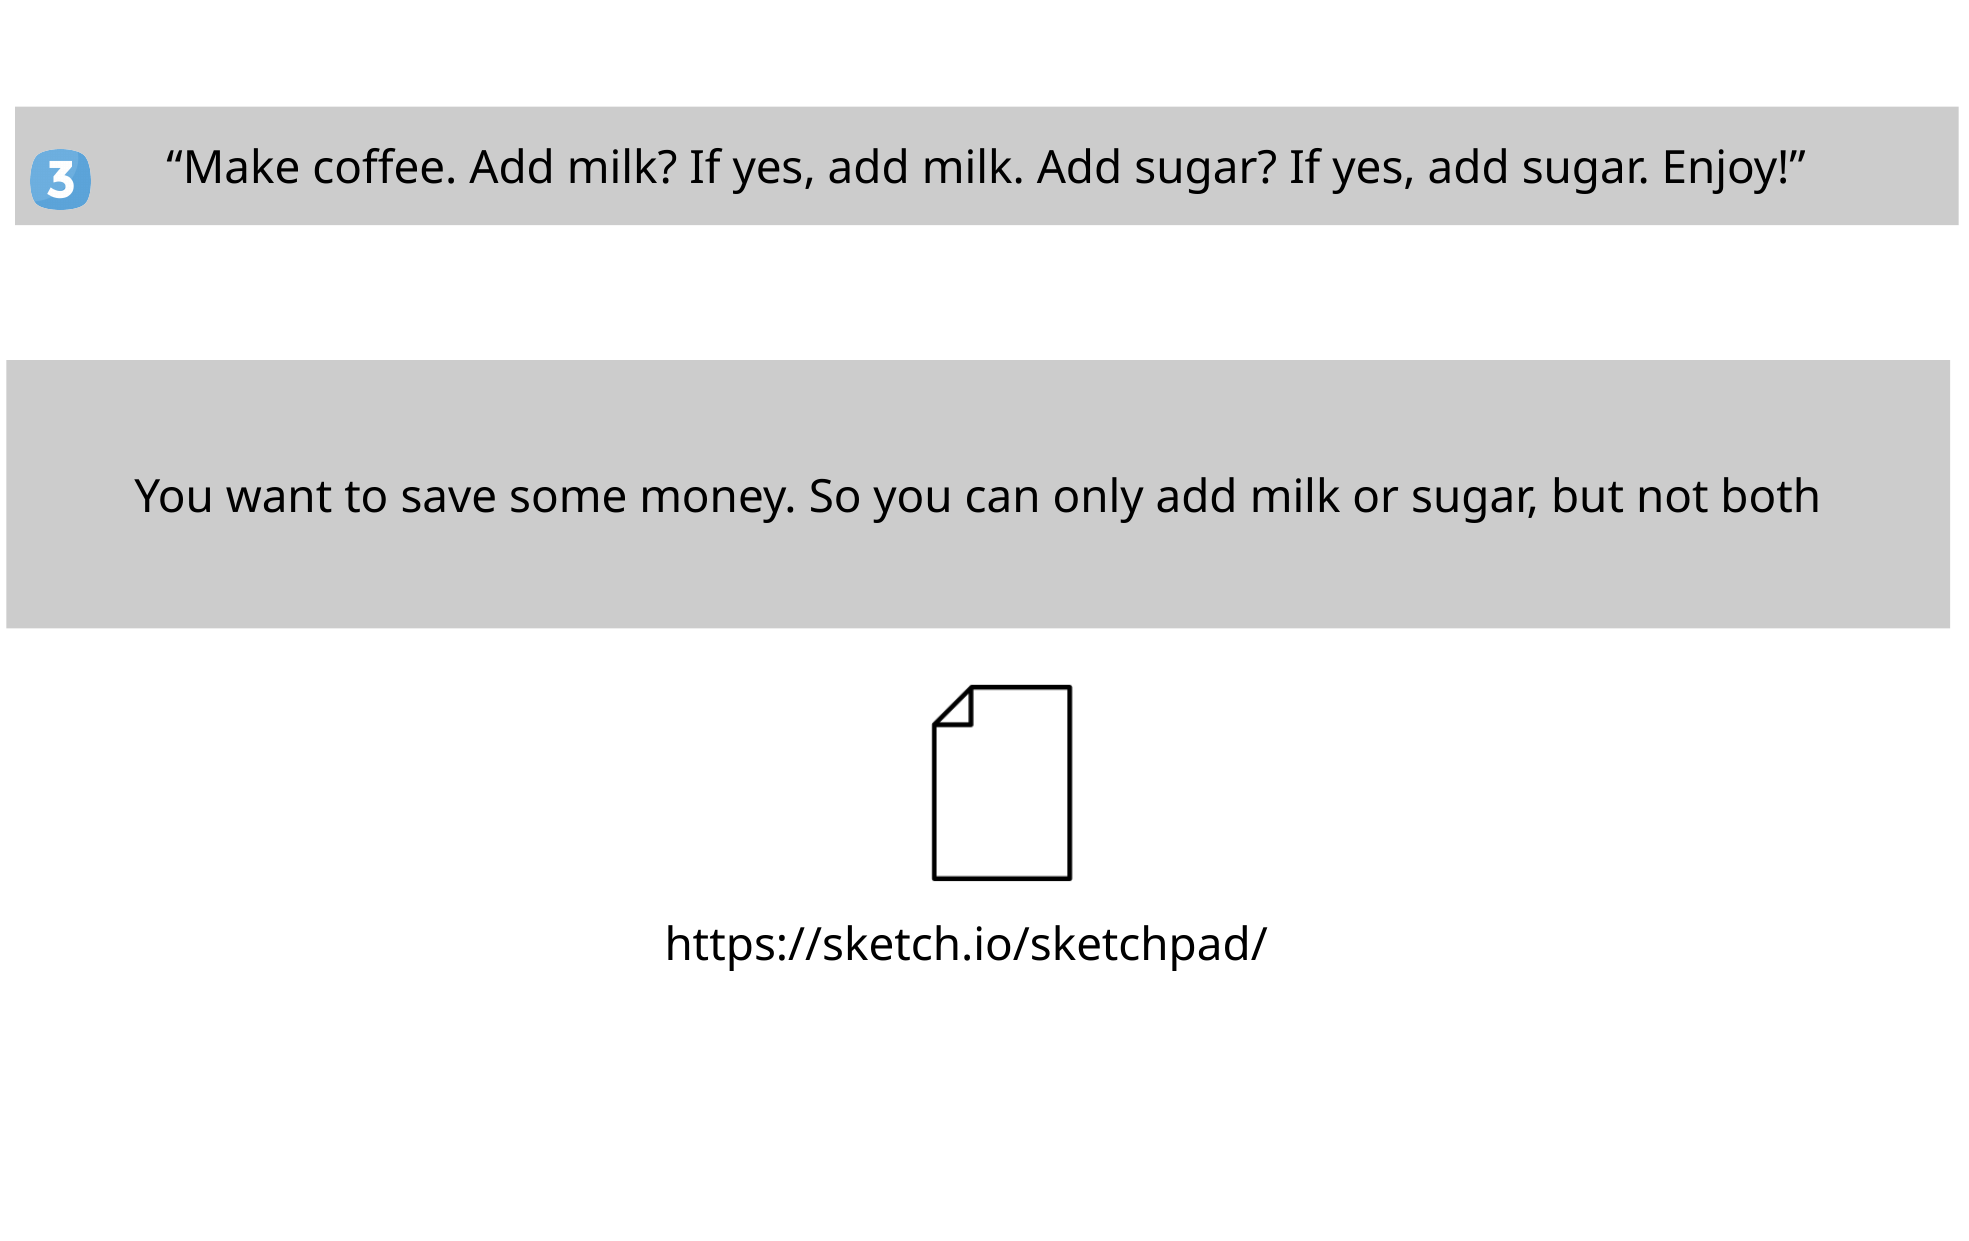

“Make coffee. Add milk? If yes, add milk. Add sugar? If yes, add sugar. Enjoy!”
You want to save some money. So you can only add milk or sugar, but not both
https://sketch.io/sketchpad/